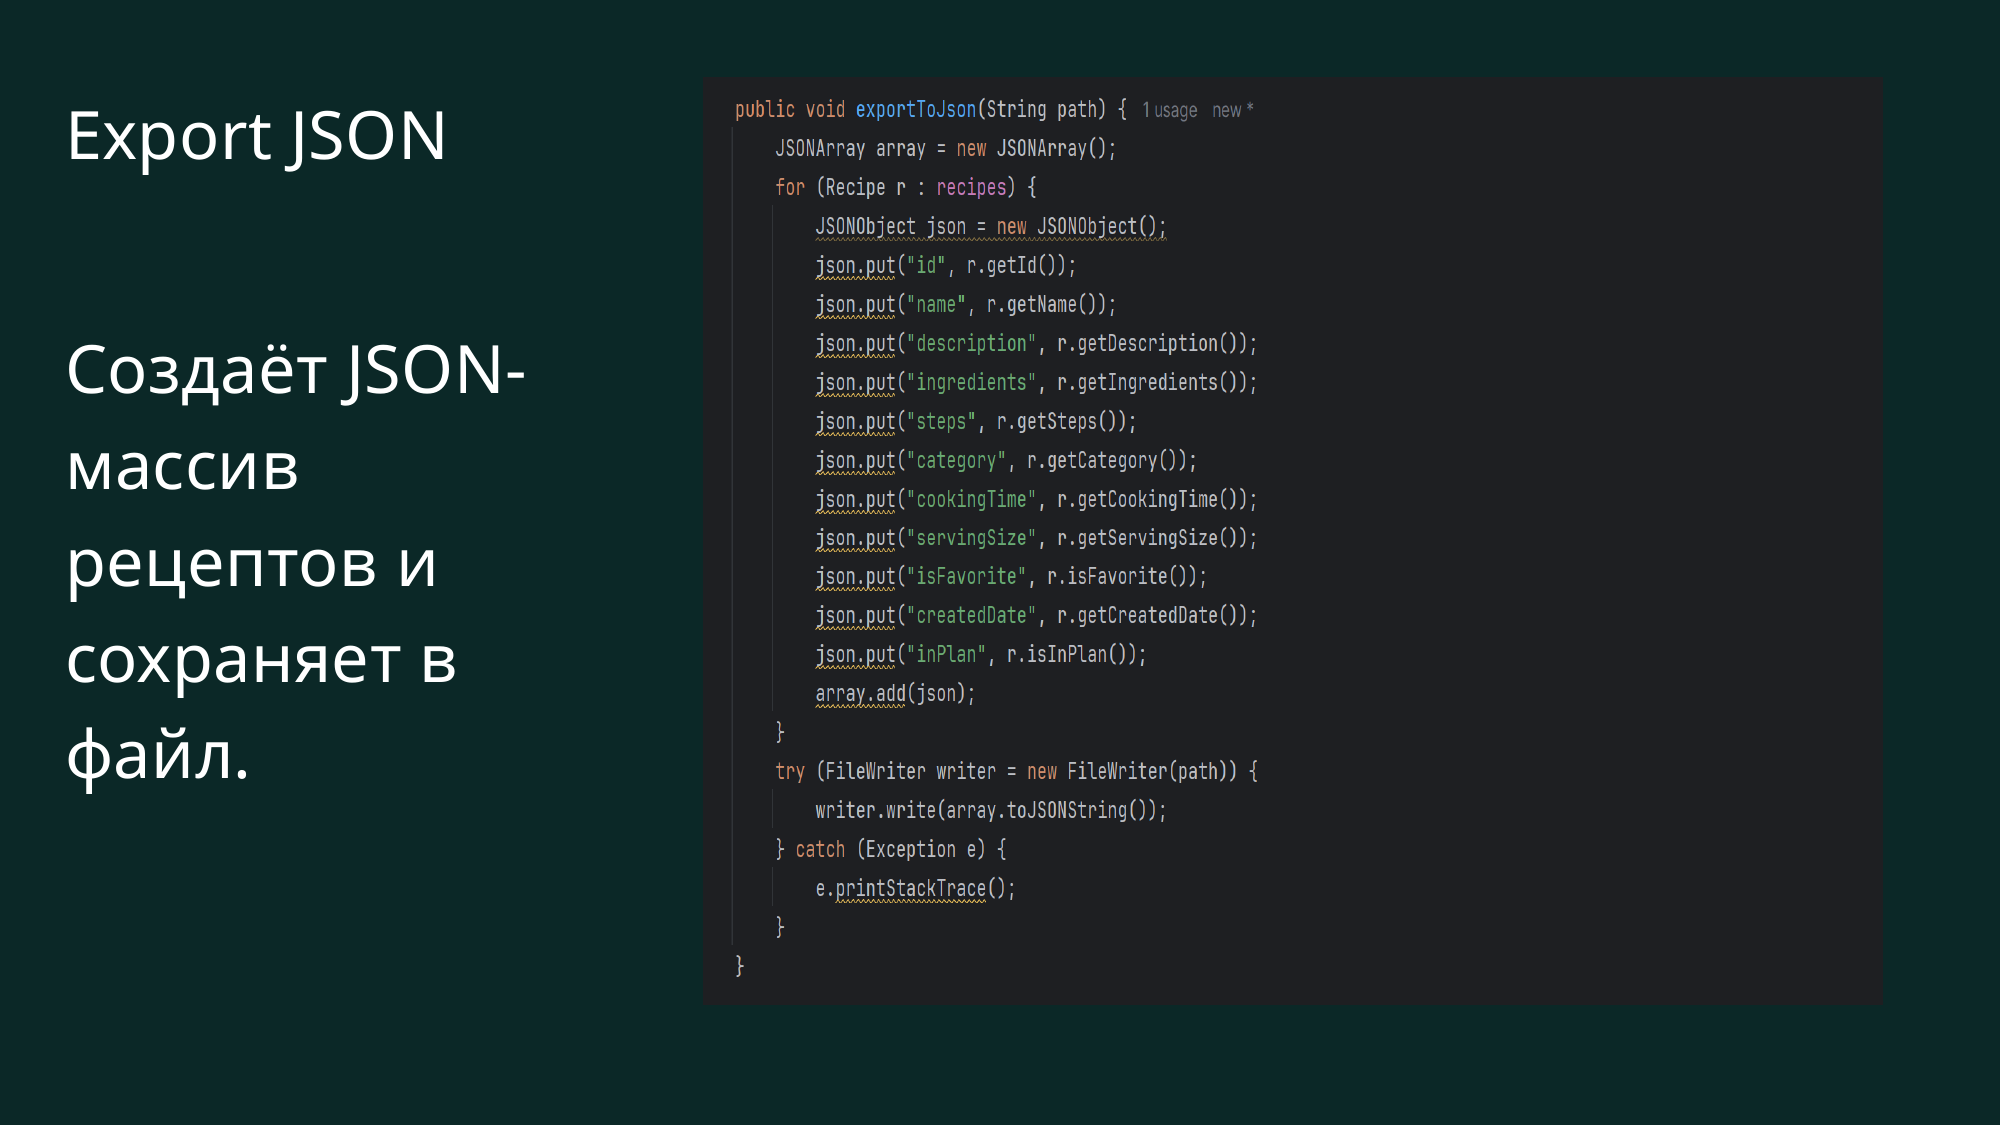

# Export JSON
Создаёт JSON-массив рецептов и сохраняет в файл.